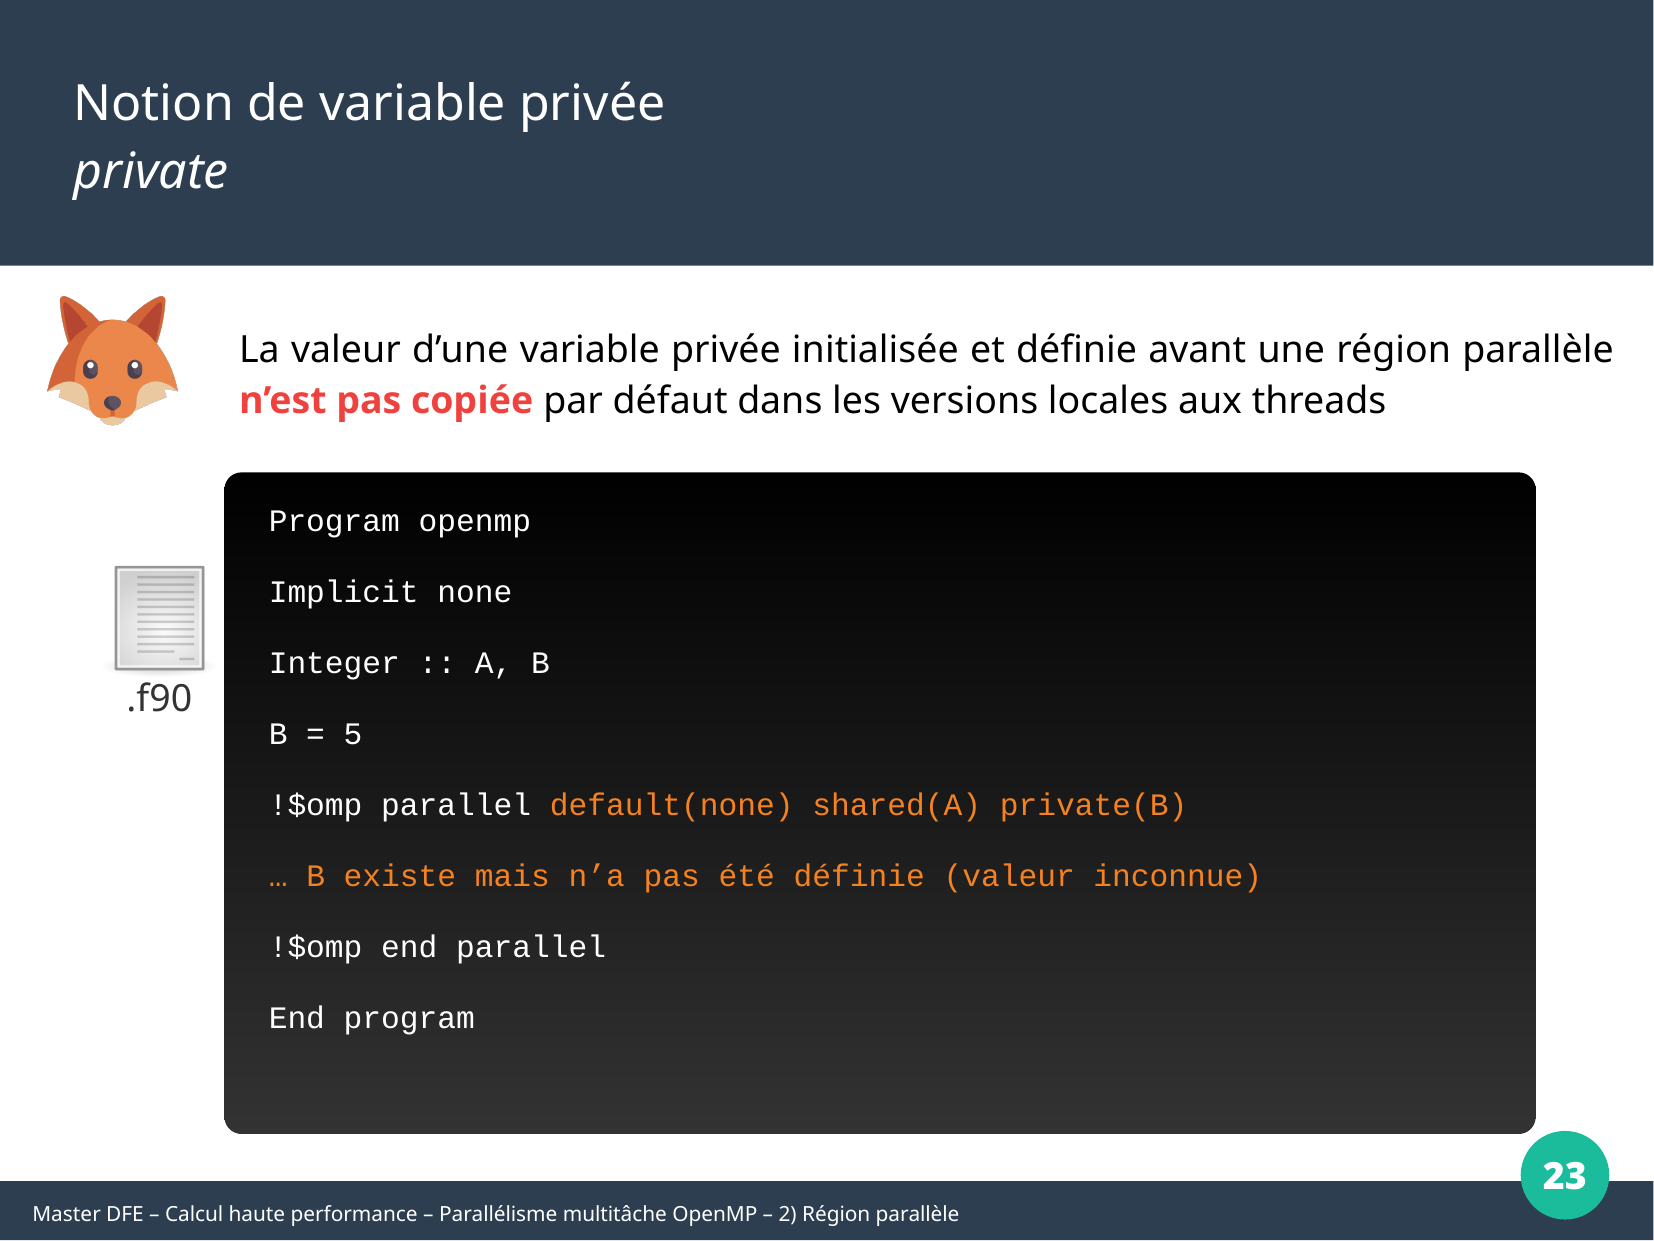

Notion de variable privée
private
La valeur d’une variable privée initialisée et définie avant une région parallèle n’est pas copiée par défaut dans les versions locales aux threads
Program openmp
Implicit none
Integer :: A, B
B = 5
!$omp parallel default(none) shared(A) private(B)
… B existe mais n’a pas été définie (valeur inconnue)
!$omp end parallel
End program
.f90
23
Master DFE – Calcul haute performance – Parallélisme multitâche OpenMP – 2) Région parallèle